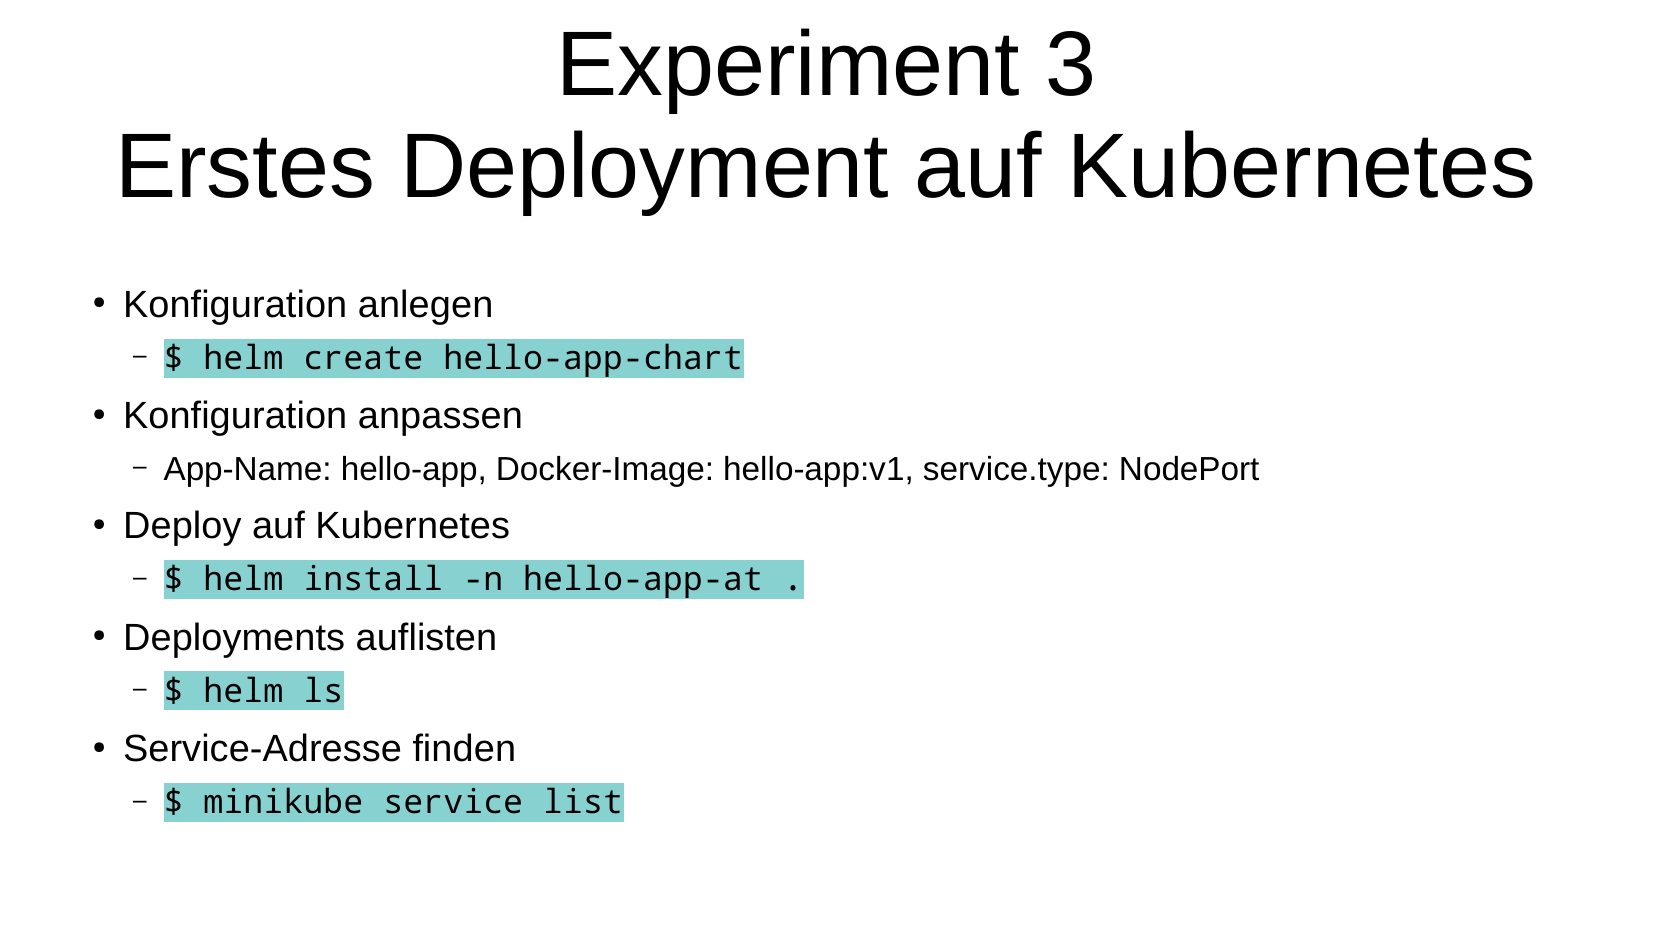

# Experiment 3 Erstes Deployment auf Kubernetes
Konfiguration anlegen
$ helm create hello-app-chart
Konfiguration anpassen
App-Name: hello-app, Docker-Image: hello-app:v1, service.type: NodePort
Deploy auf Kubernetes
$ helm install -n hello-app-at .
Deployments auflisten
$ helm ls
Service-Adresse finden
$ minikube service list